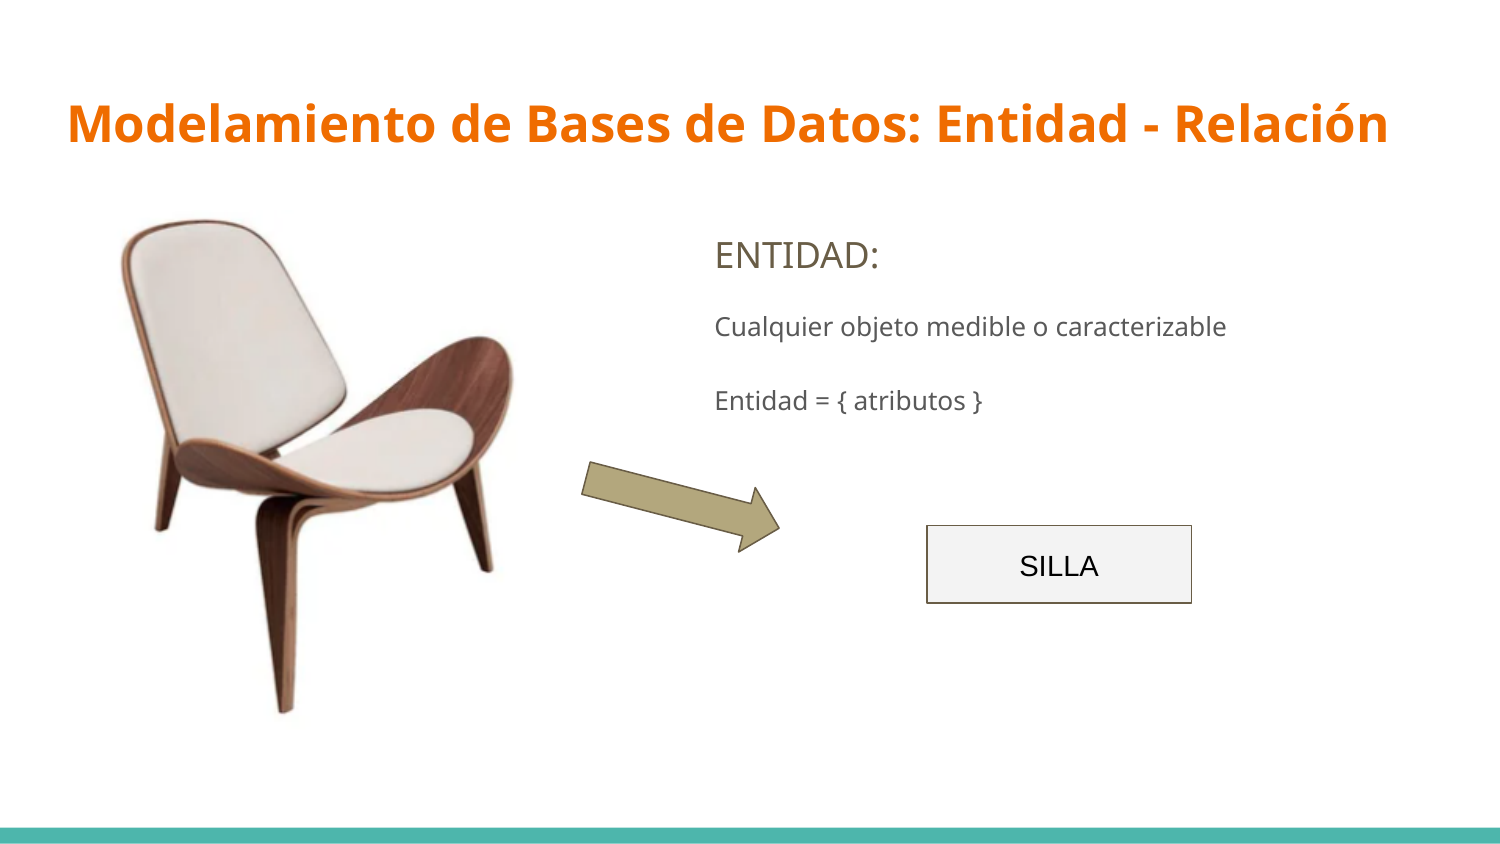

# Modelamiento de Bases de Datos: Entidad - Relación
ENTIDAD:
Cualquier objeto medible o caracterizable
Entidad = { atributos }
SILLA